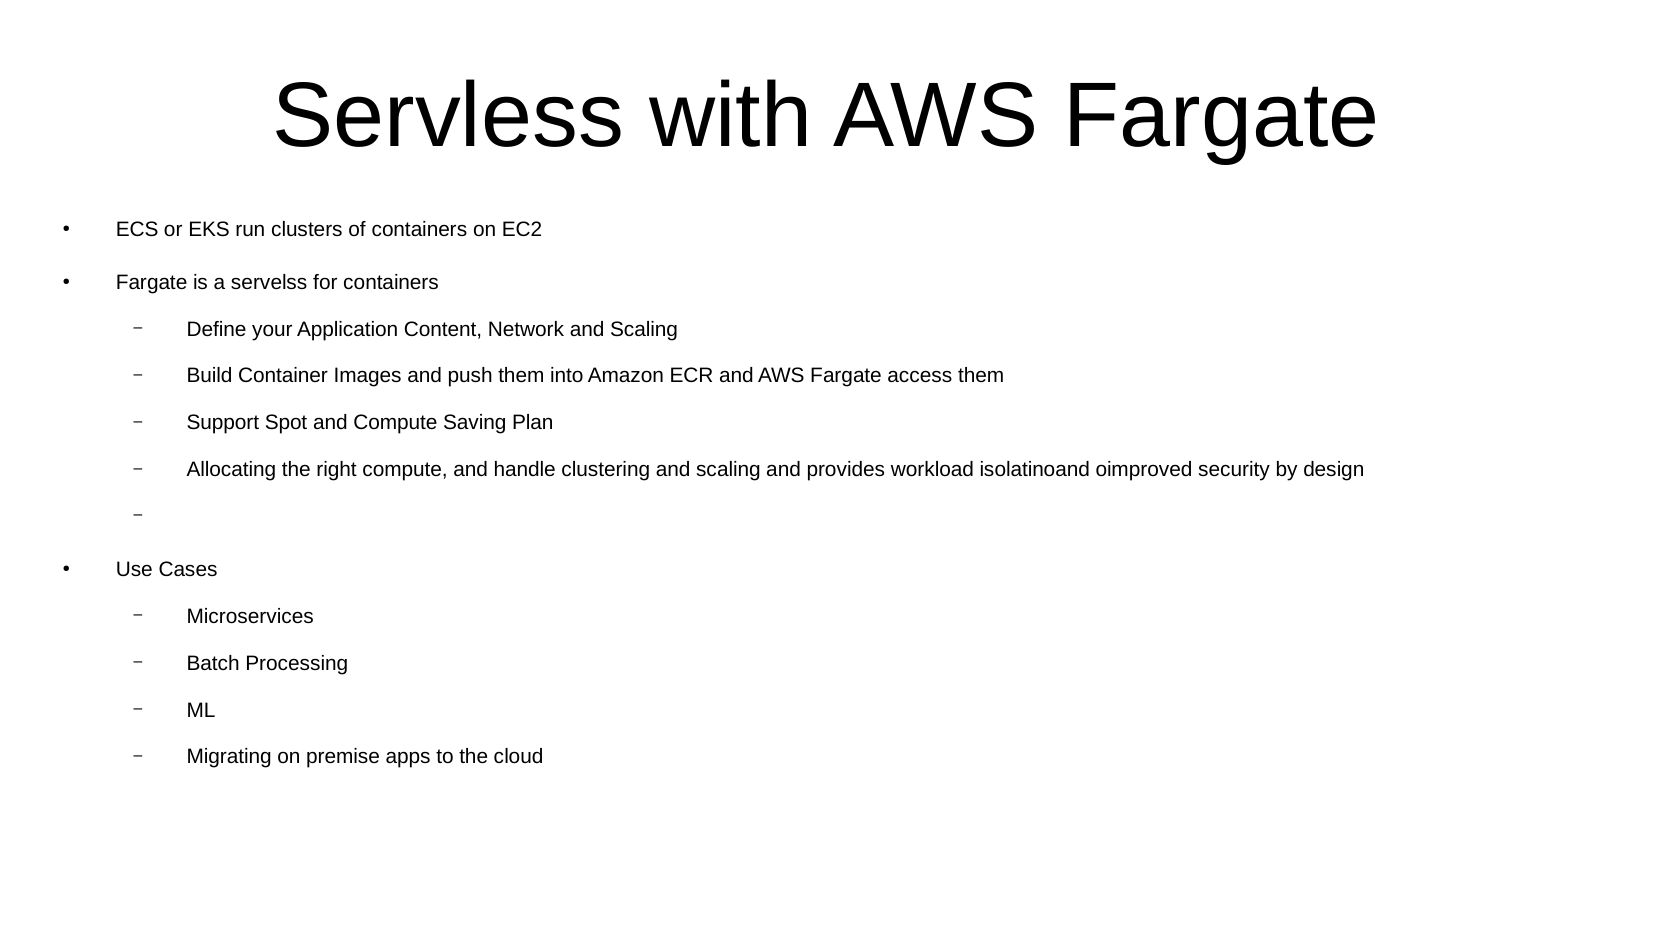

# Servless with AWS Fargate
ECS or EKS run clusters of containers on EC2
Fargate is a servelss for containers
Define your Application Content, Network and Scaling
Build Container Images and push them into Amazon ECR and AWS Fargate access them
Support Spot and Compute Saving Plan
Allocating the right compute, and handle clustering and scaling and provides workload isolatinoand oimproved security by design
Use Cases
Microservices
Batch Processing
ML
Migrating on premise apps to the cloud